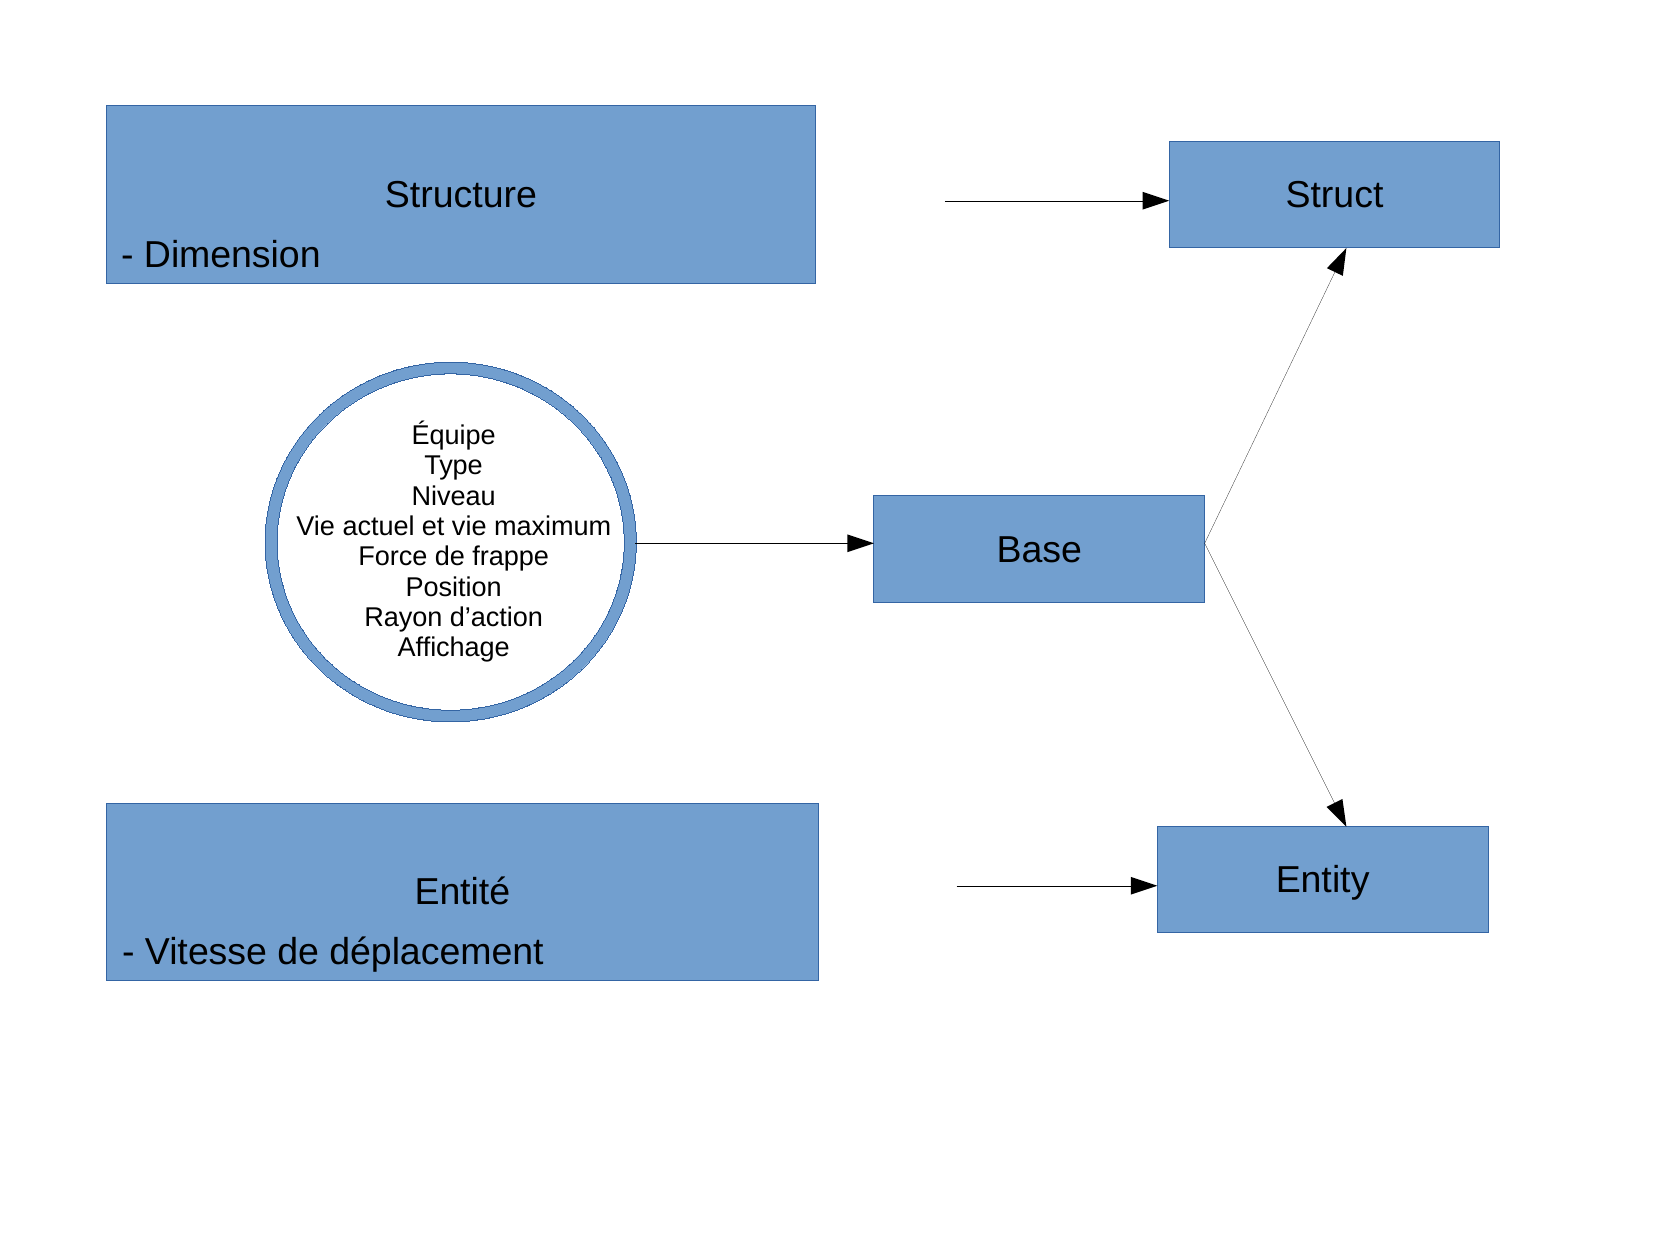

Structure
- Dimension
Équipe
Type
Niveau
Vie actuel et vie maximum
Force de frappe
Position
Rayon d’action
Affichage
Entité
- Vitesse de déplacement
Struct
Base
Entity